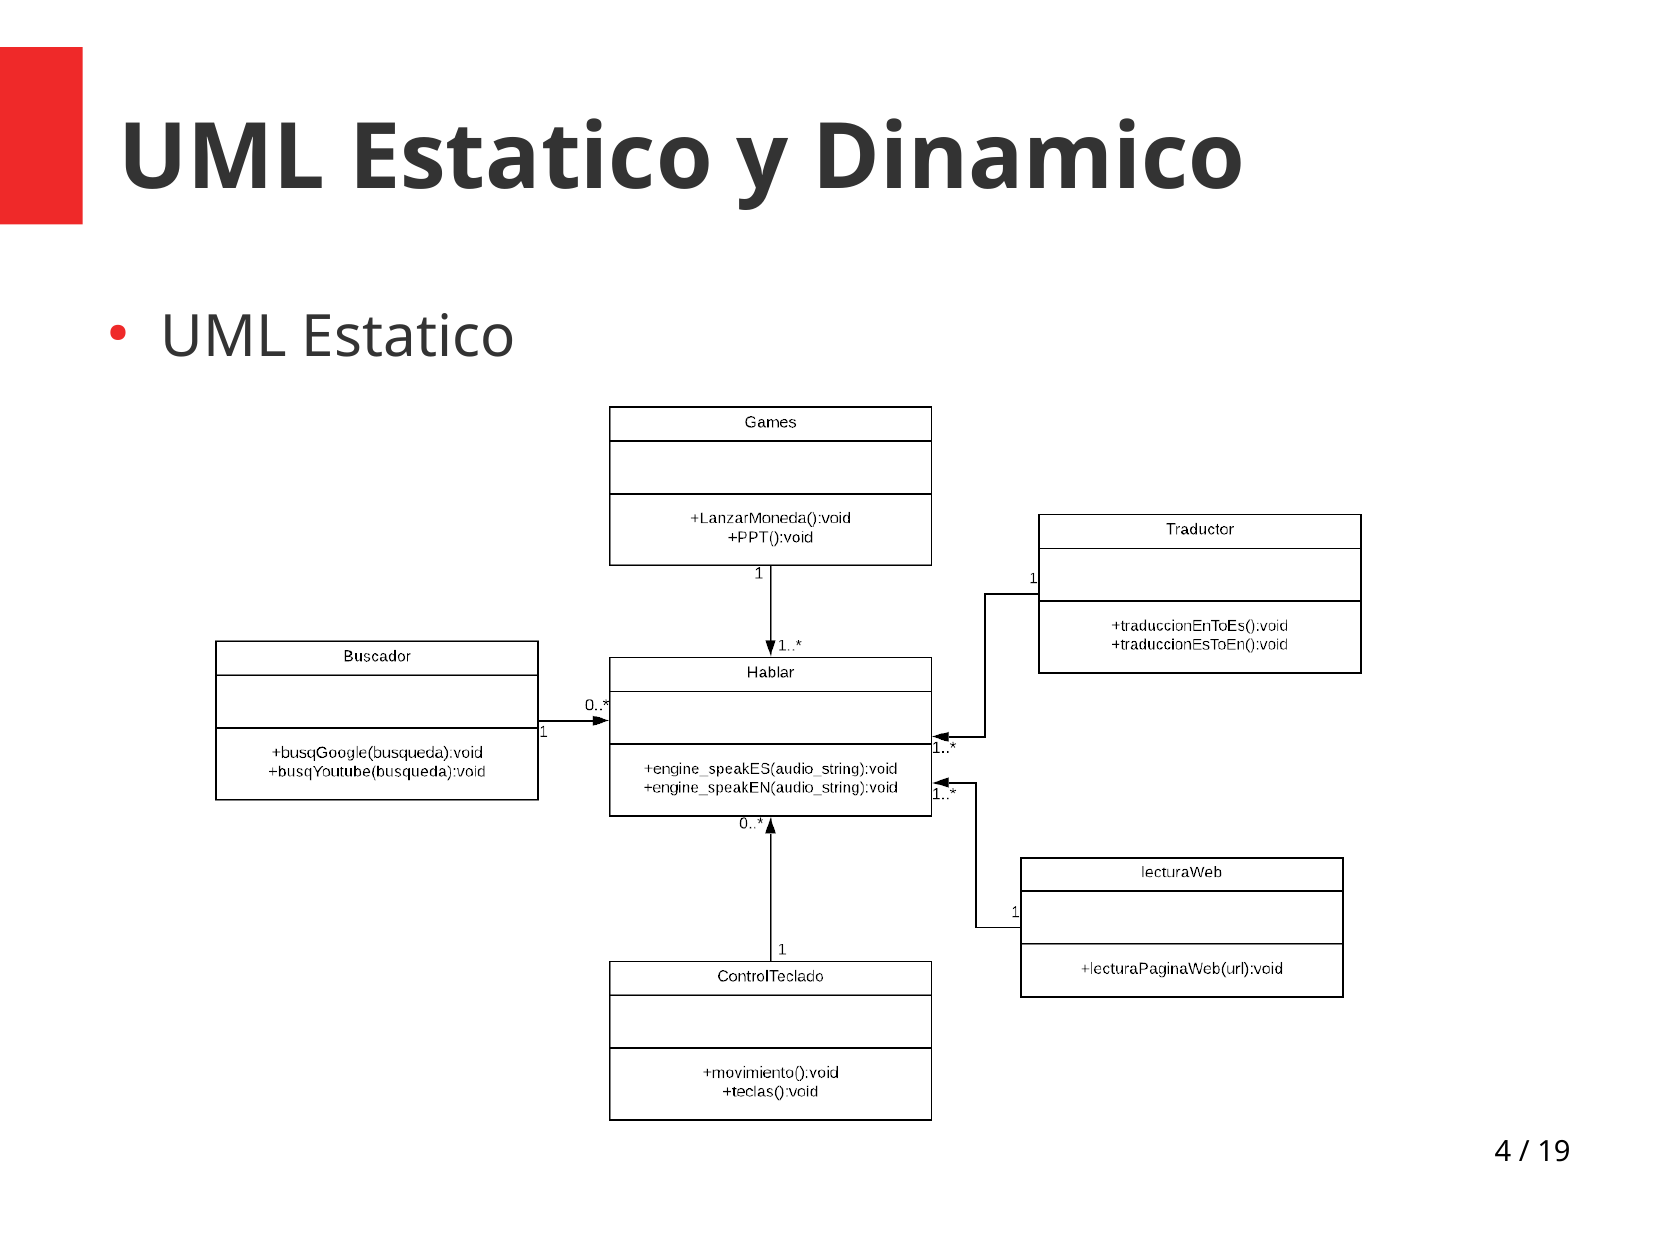

# UML Estatico y Dinamico
UML Estatico
4